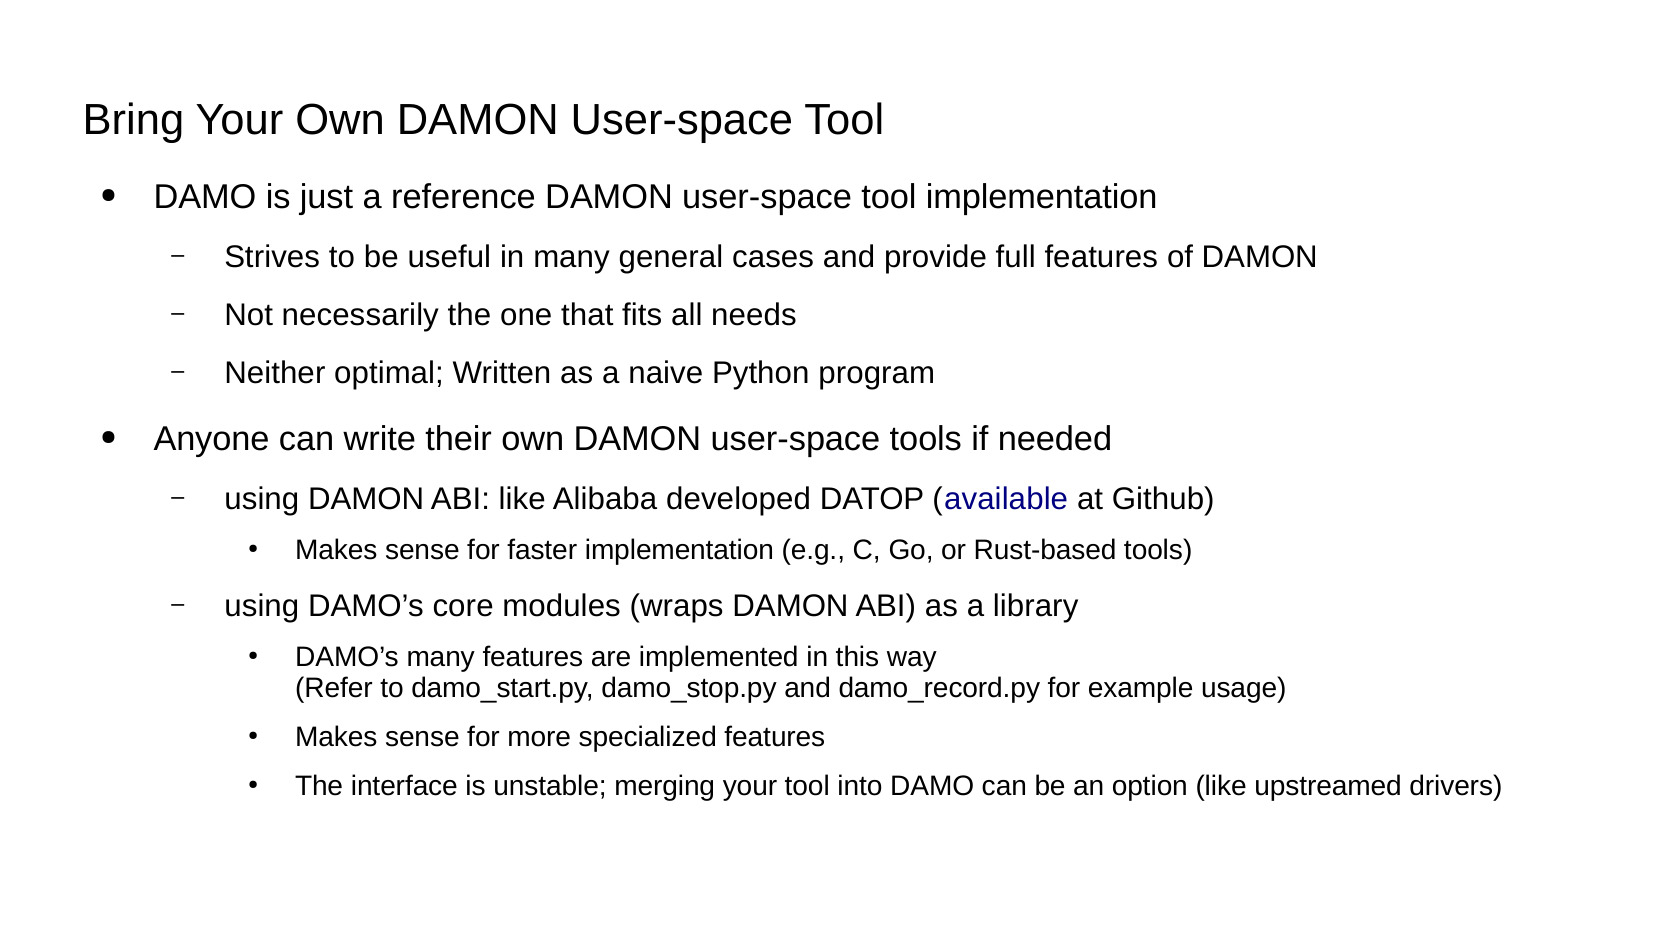

# Bring Your Own DAMON User-space Tool
DAMO is just a reference DAMON user-space tool implementation
Strives to be useful in many general cases and provide full features of DAMON
Not necessarily the one that fits all needs
Neither optimal; Written as a naive Python program
Anyone can write their own DAMON user-space tools if needed
using DAMON ABI: like Alibaba developed DATOP (available at Github)
Makes sense for faster implementation (e.g., C, Go, or Rust-based tools)
using DAMO’s core modules (wraps DAMON ABI) as a library
DAMO’s many features are implemented in this way
(Refer to damo_start.py, damo_stop.py and damo_record.py for example usage)
Makes sense for more specialized features
The interface is unstable; merging your tool into DAMO can be an option (like upstreamed drivers)